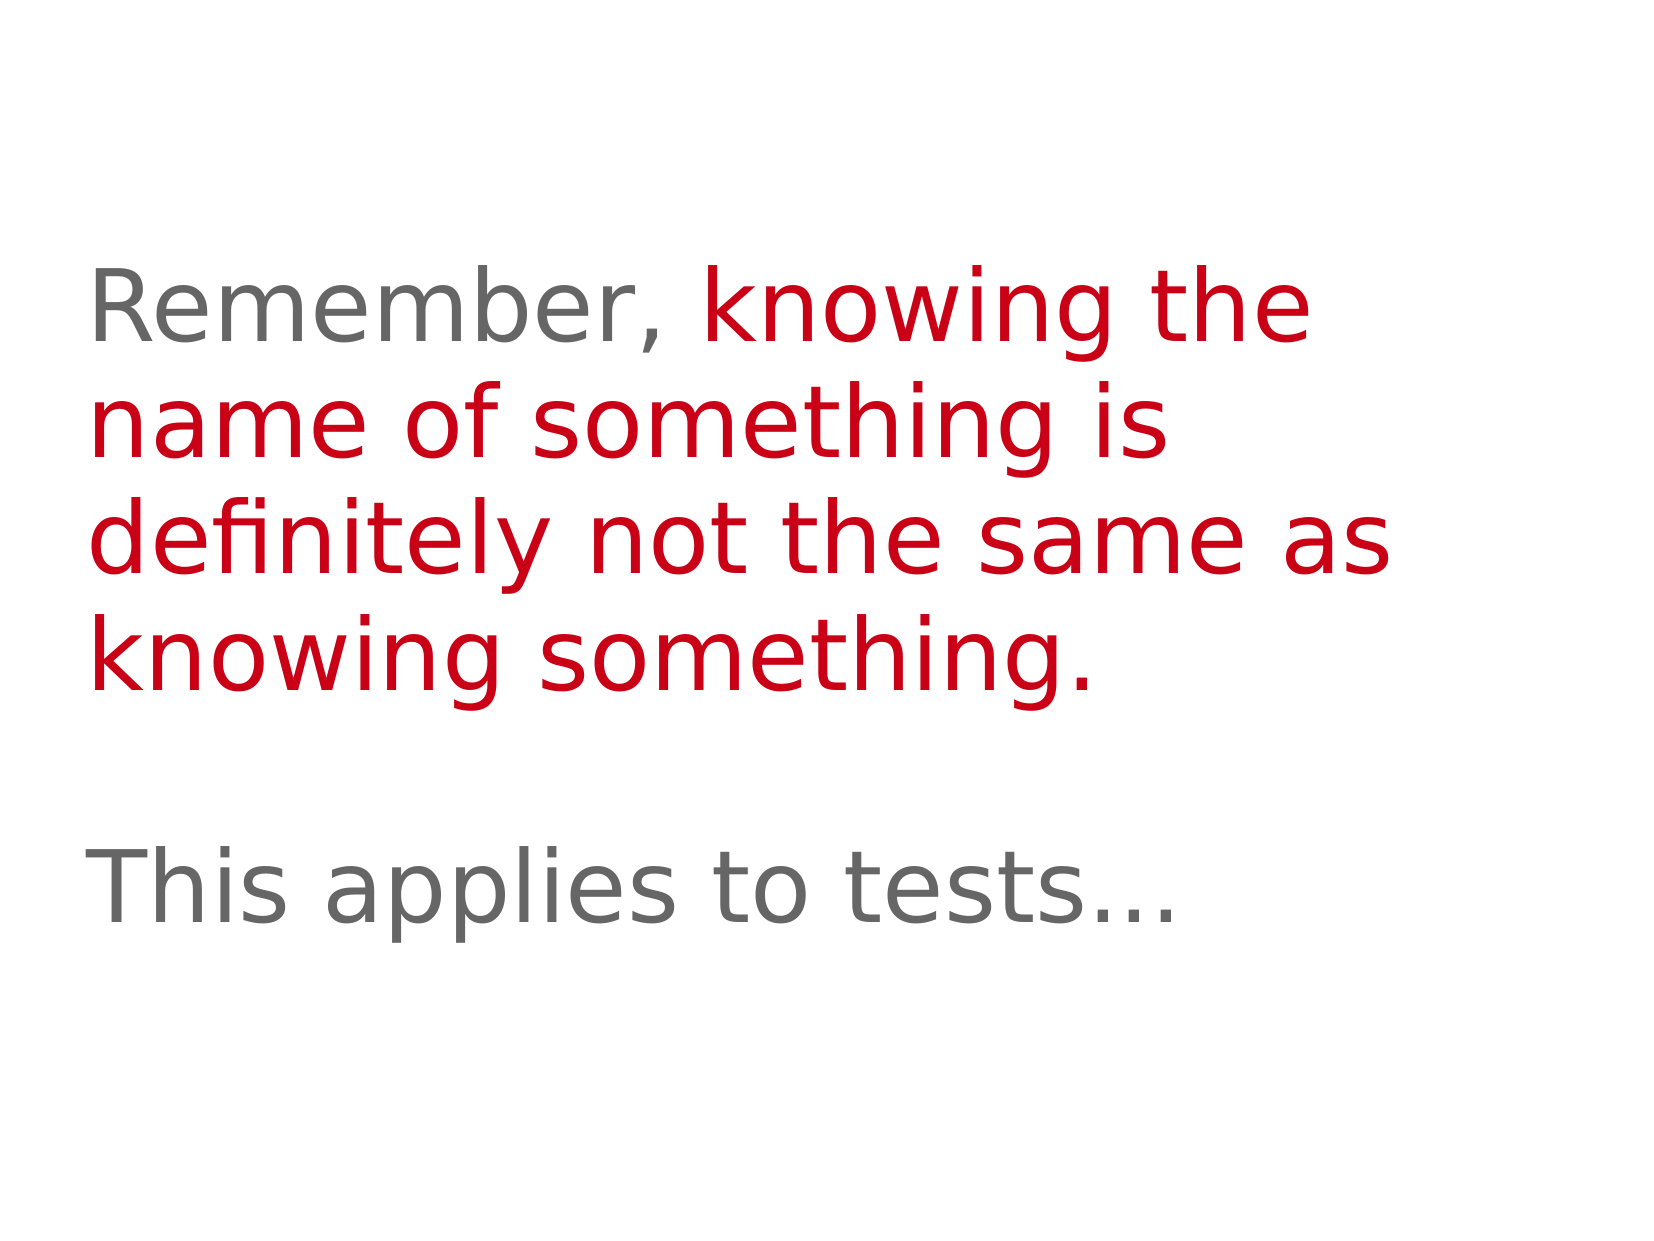

# Remember, knowing the name of something is definitely not the same as knowing something.
This applies to tests...